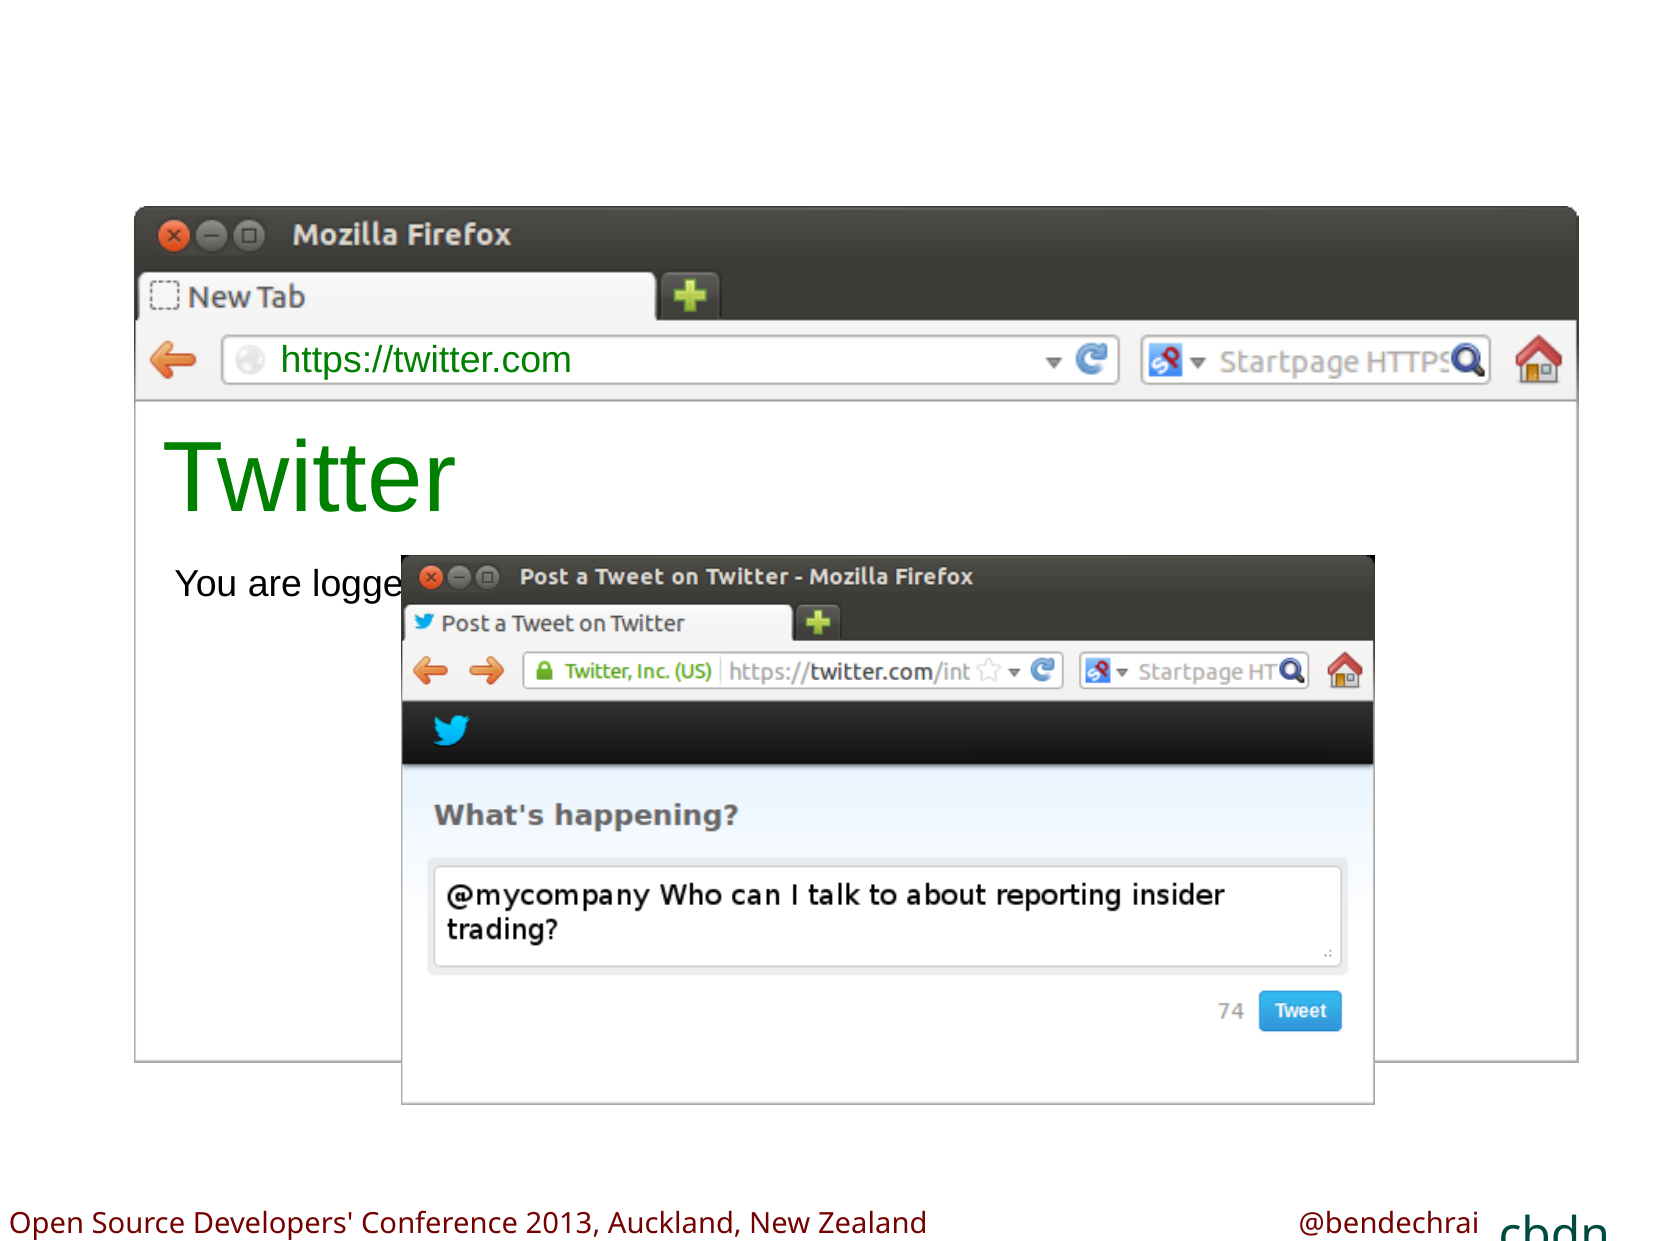

https://twitter.com
Twitter
You are logged in as @AnonBlokeFromEarth
cbdn
Open Source Developers' Conference 2013, Auckland, New Zealand
@bendechrai